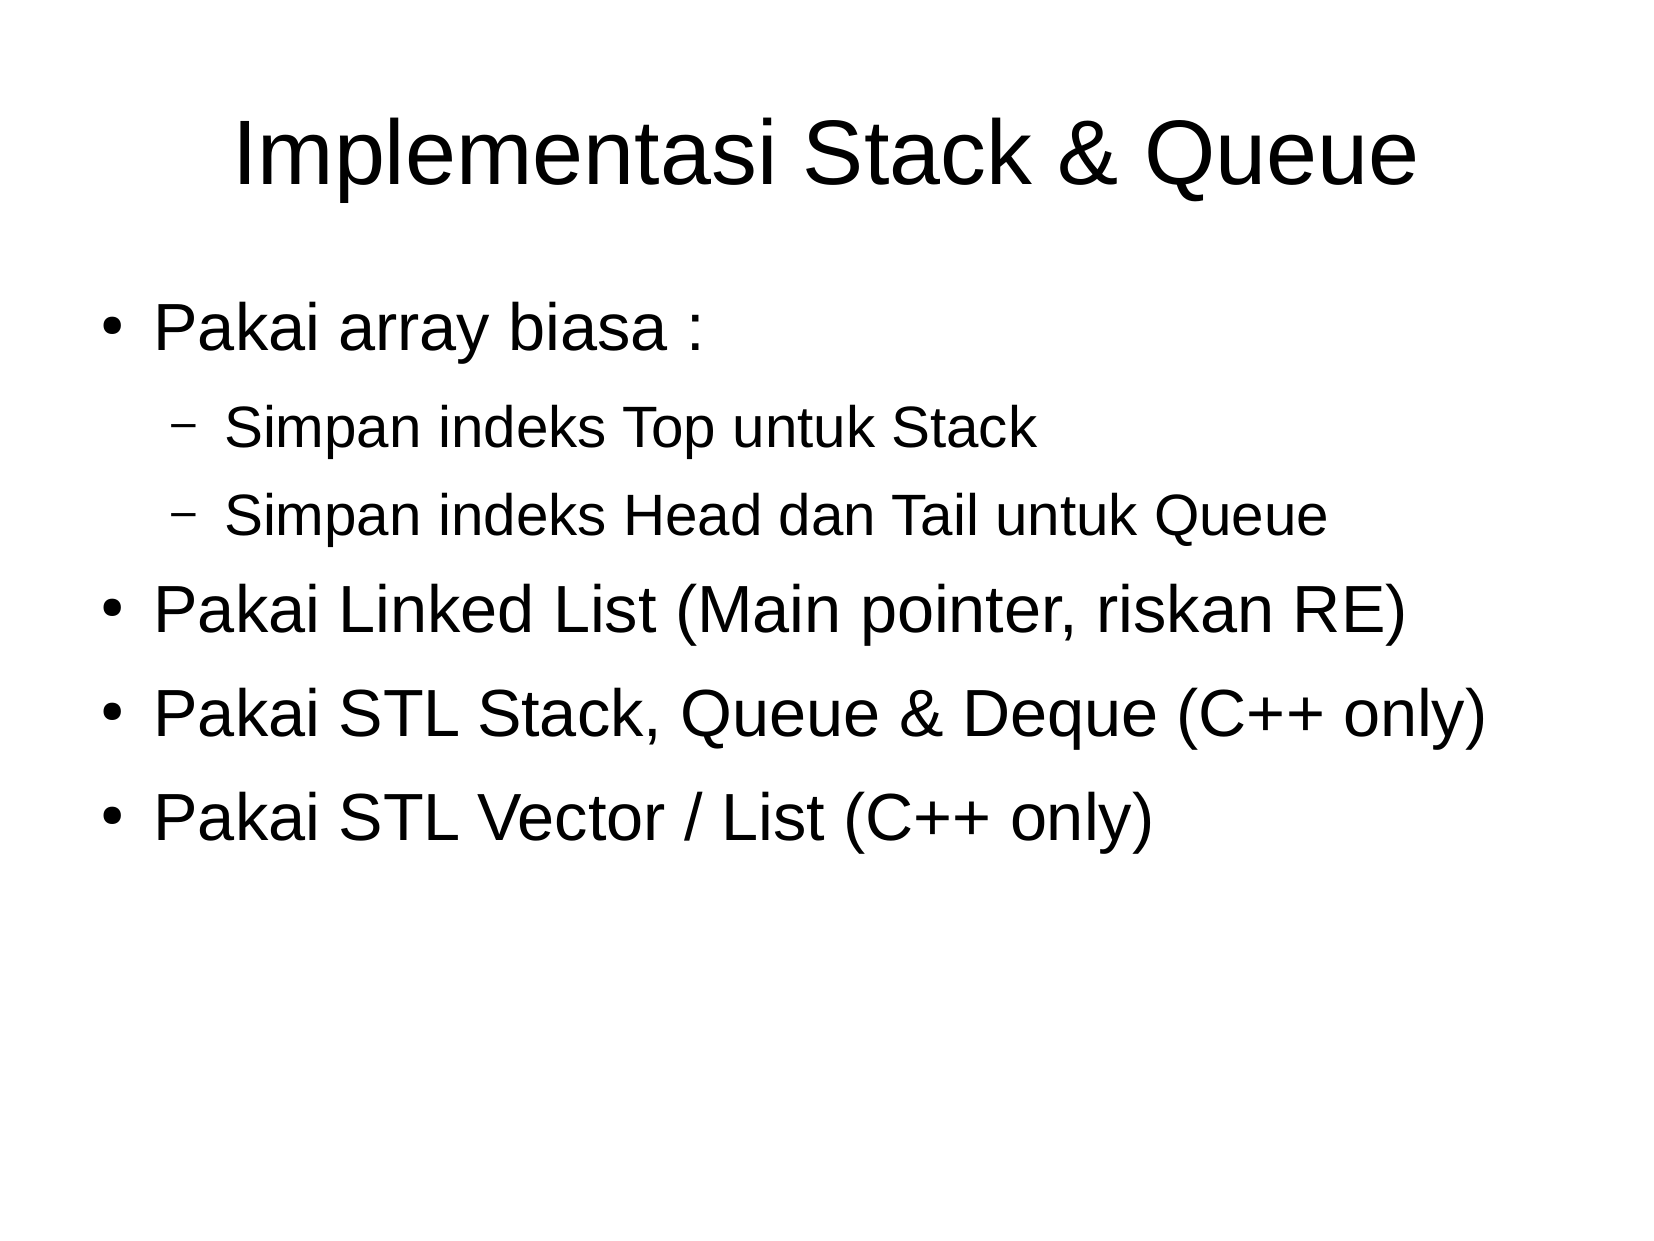

# Implementasi Stack & Queue
Pakai array biasa :
Simpan indeks Top untuk Stack
Simpan indeks Head dan Tail untuk Queue
Pakai Linked List (Main pointer, riskan RE)
Pakai STL Stack, Queue & Deque (C++ only)
Pakai STL Vector / List (C++ only)